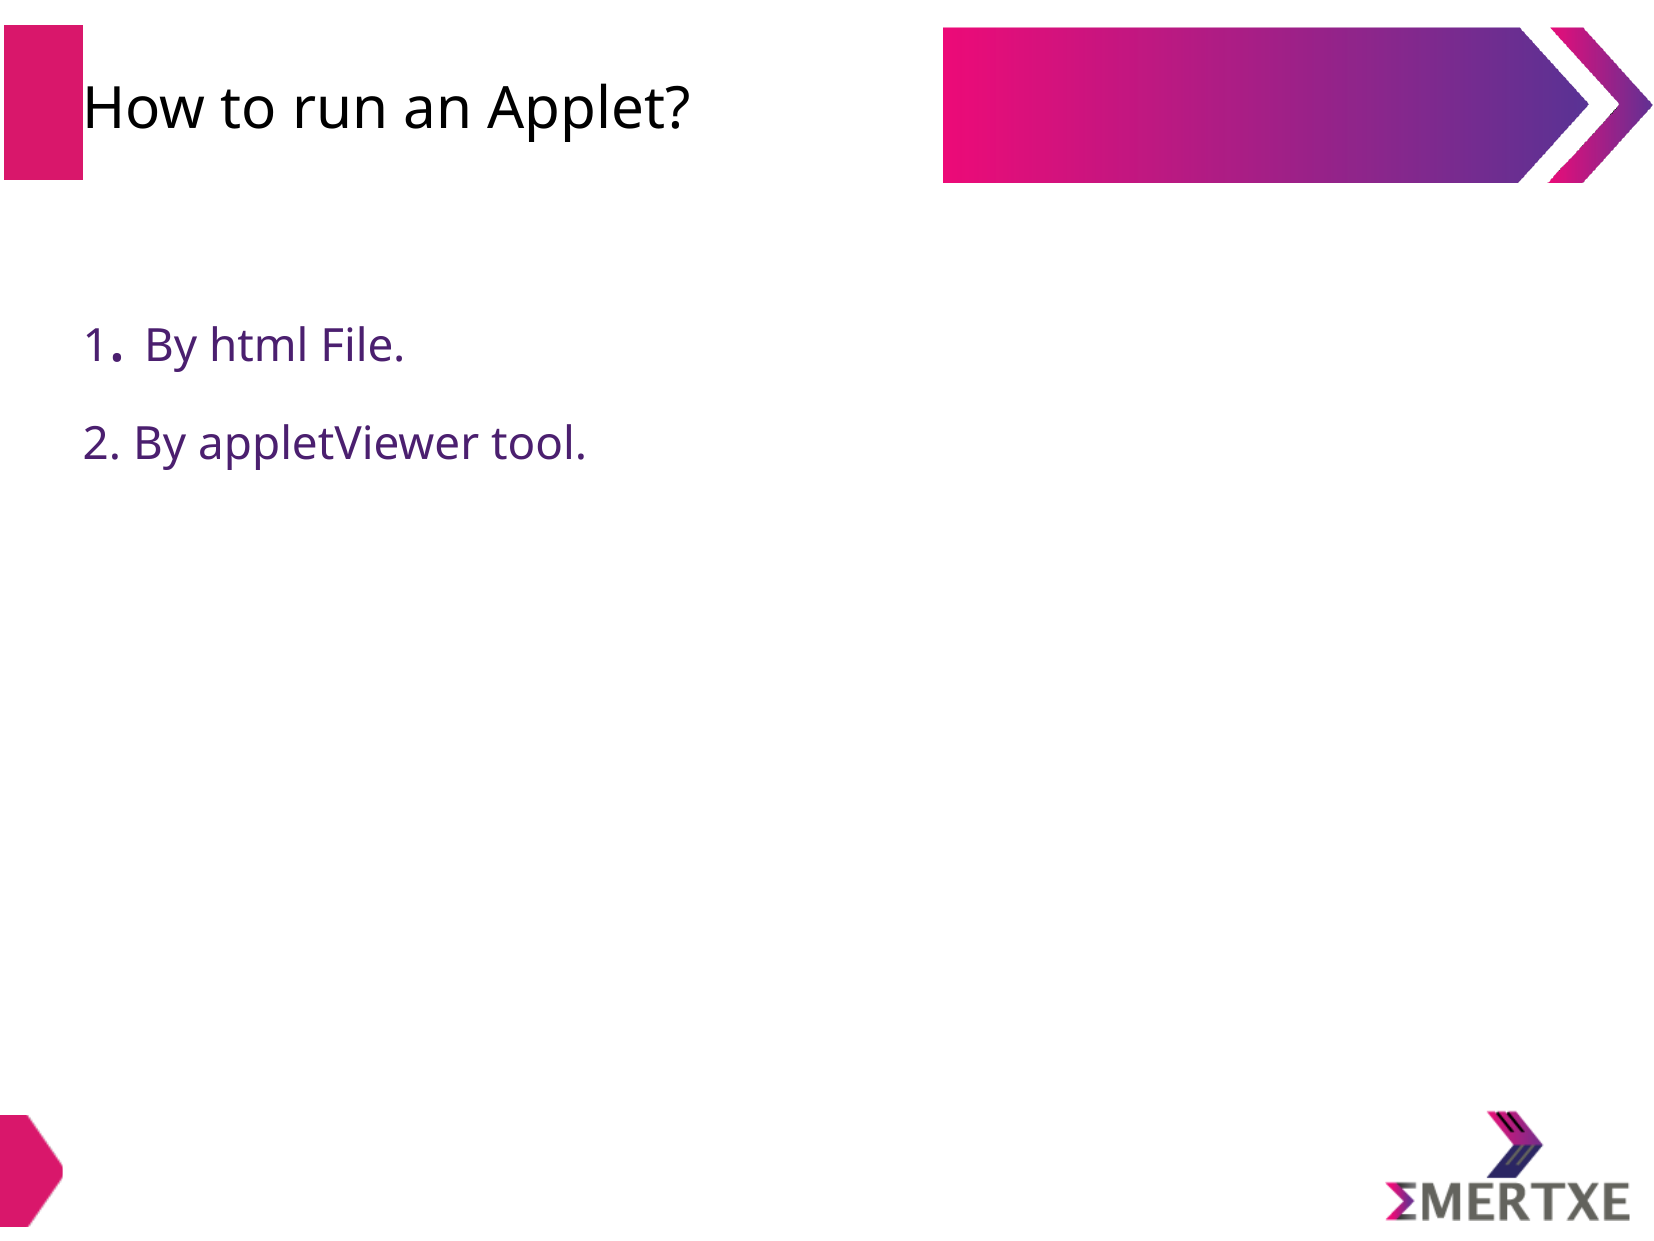

# How to run an Applet?
1. By html File.
2. By appletViewer tool.